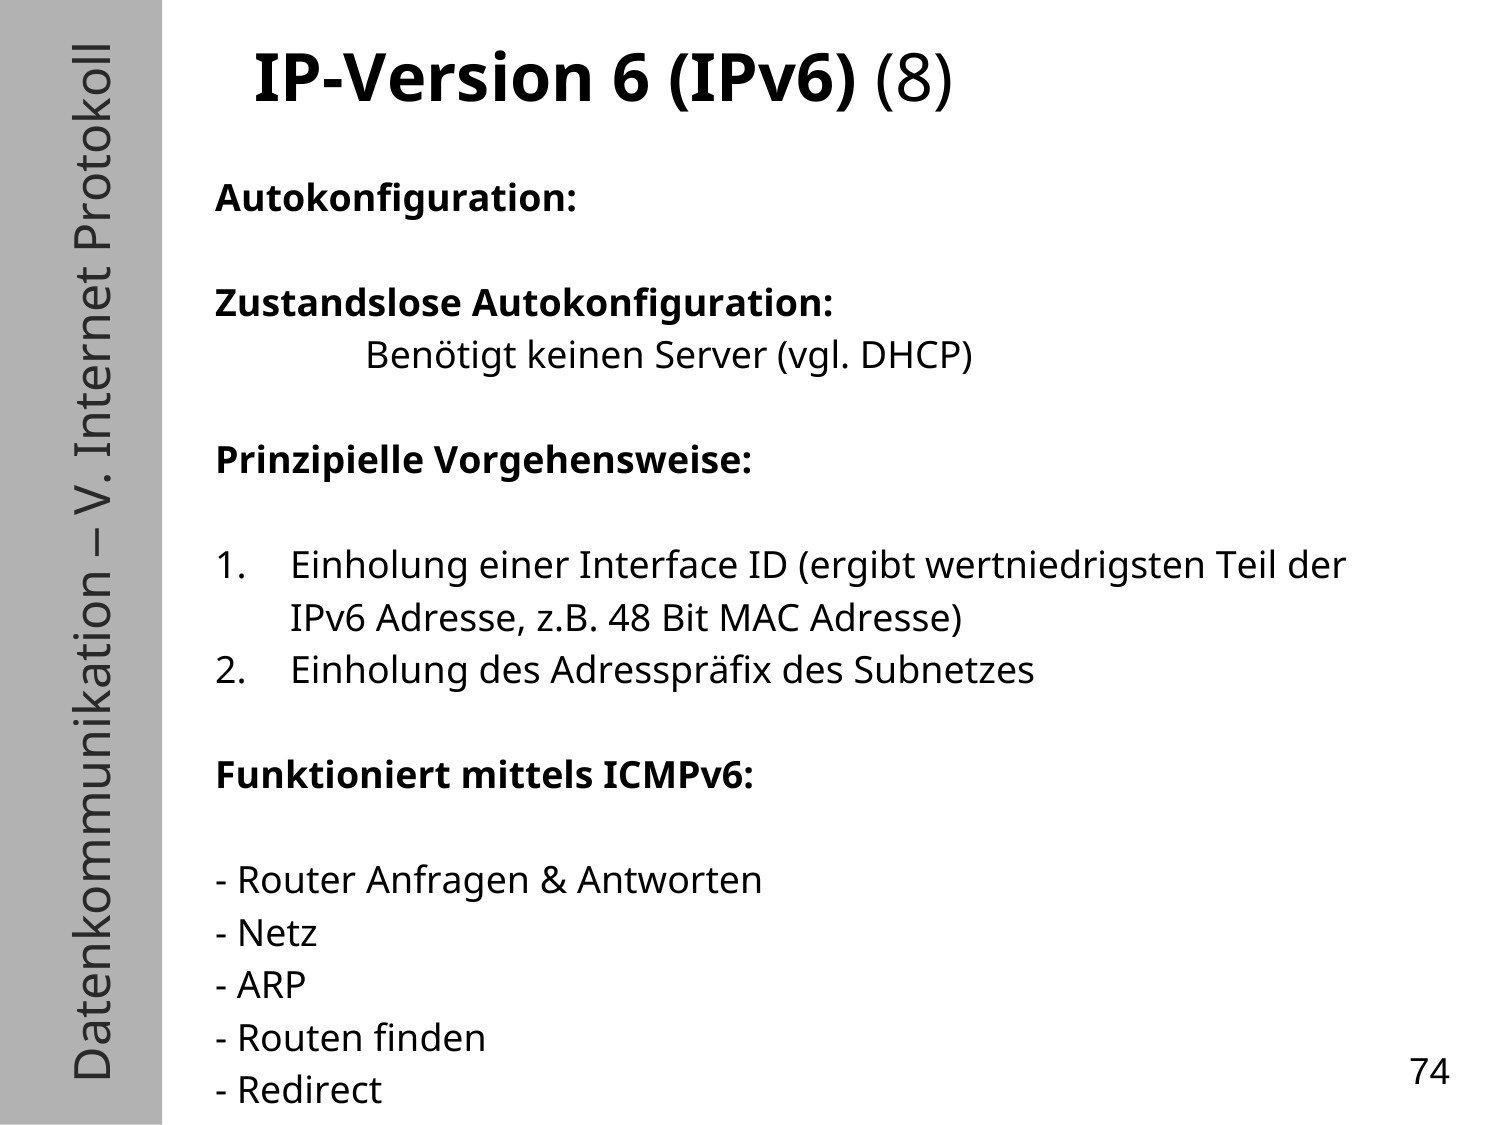

IP-Version 6 (IPv6) (8)
Autokonfiguration:
Zustandslose Autokonfiguration:
		Benötigt keinen Server (vgl. DHCP)
Prinzipielle Vorgehensweise:
1.	Einholung einer Interface ID (ergibt wertniedrigsten Teil der IPv6 Adresse, z.B. 48 Bit MAC Adresse)
2.	Einholung des Adresspräfix des Subnetzes
Funktioniert mittels ICMPv6:
- Router Anfragen & Antworten
- Netz
- ARP
- Routen finden
- Redirect
- Fehlermeldungen
Datenkommunikation – V. Internet Protokoll